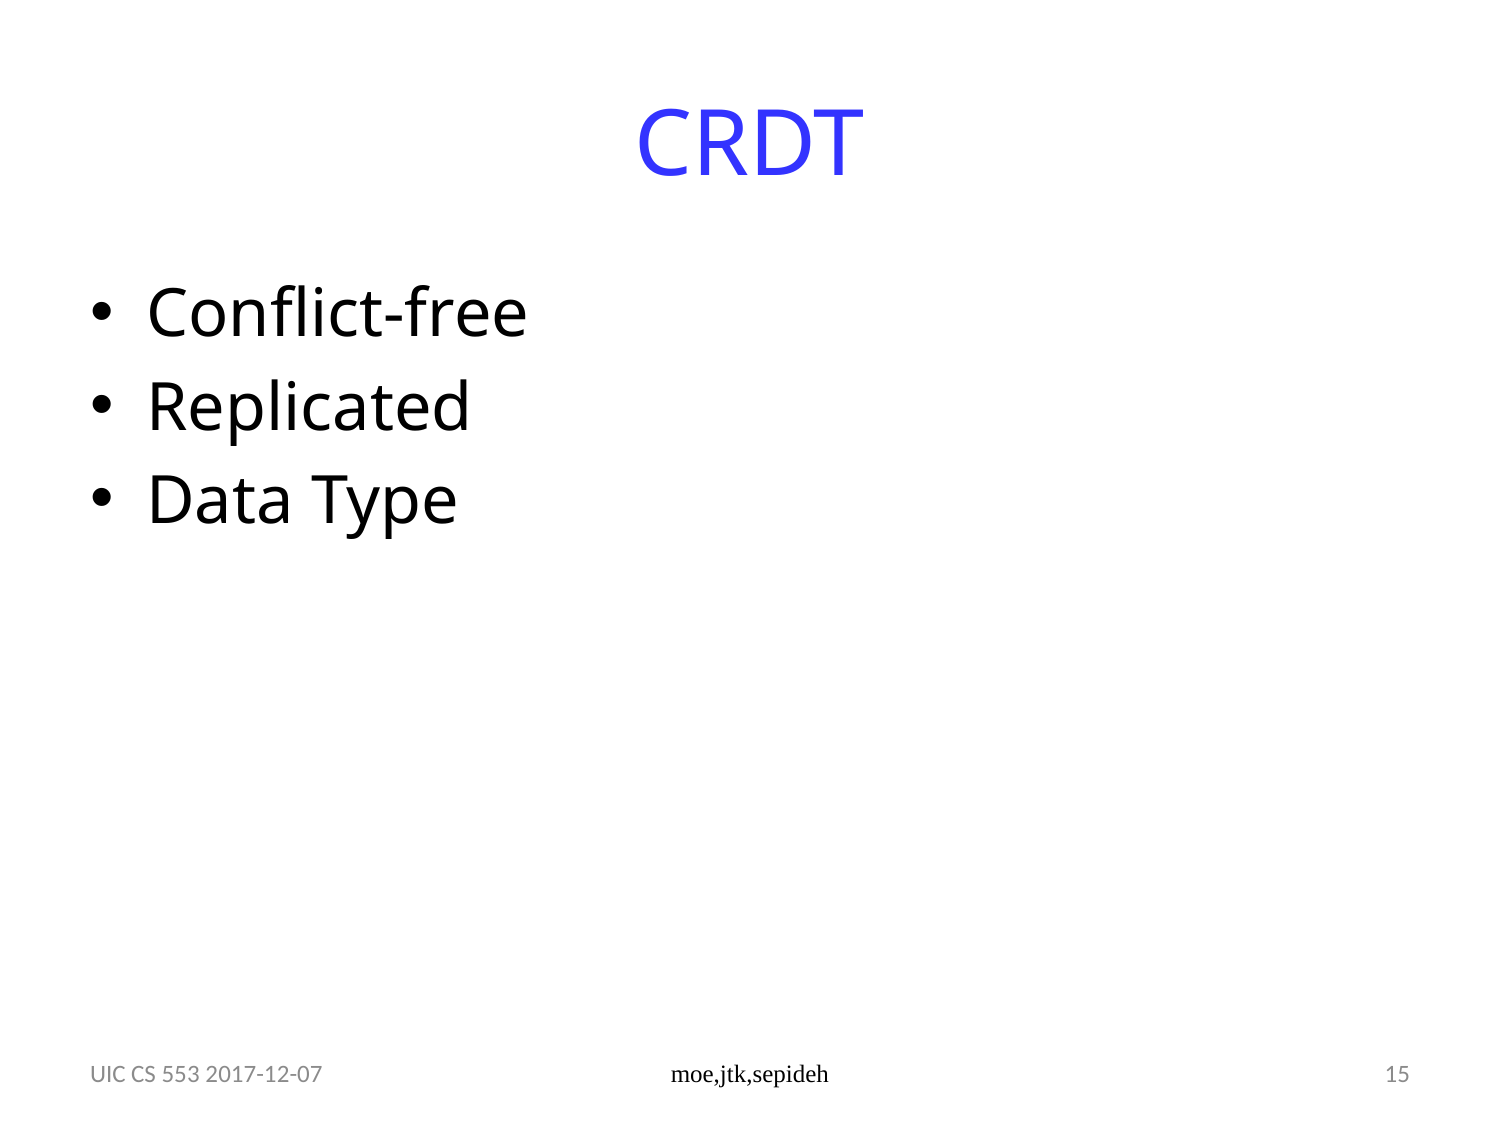

# CRDT
Conflict-free
Replicated
Data Type
UIC CS 553 2017-12-07
moe,jtk,sepideh
15